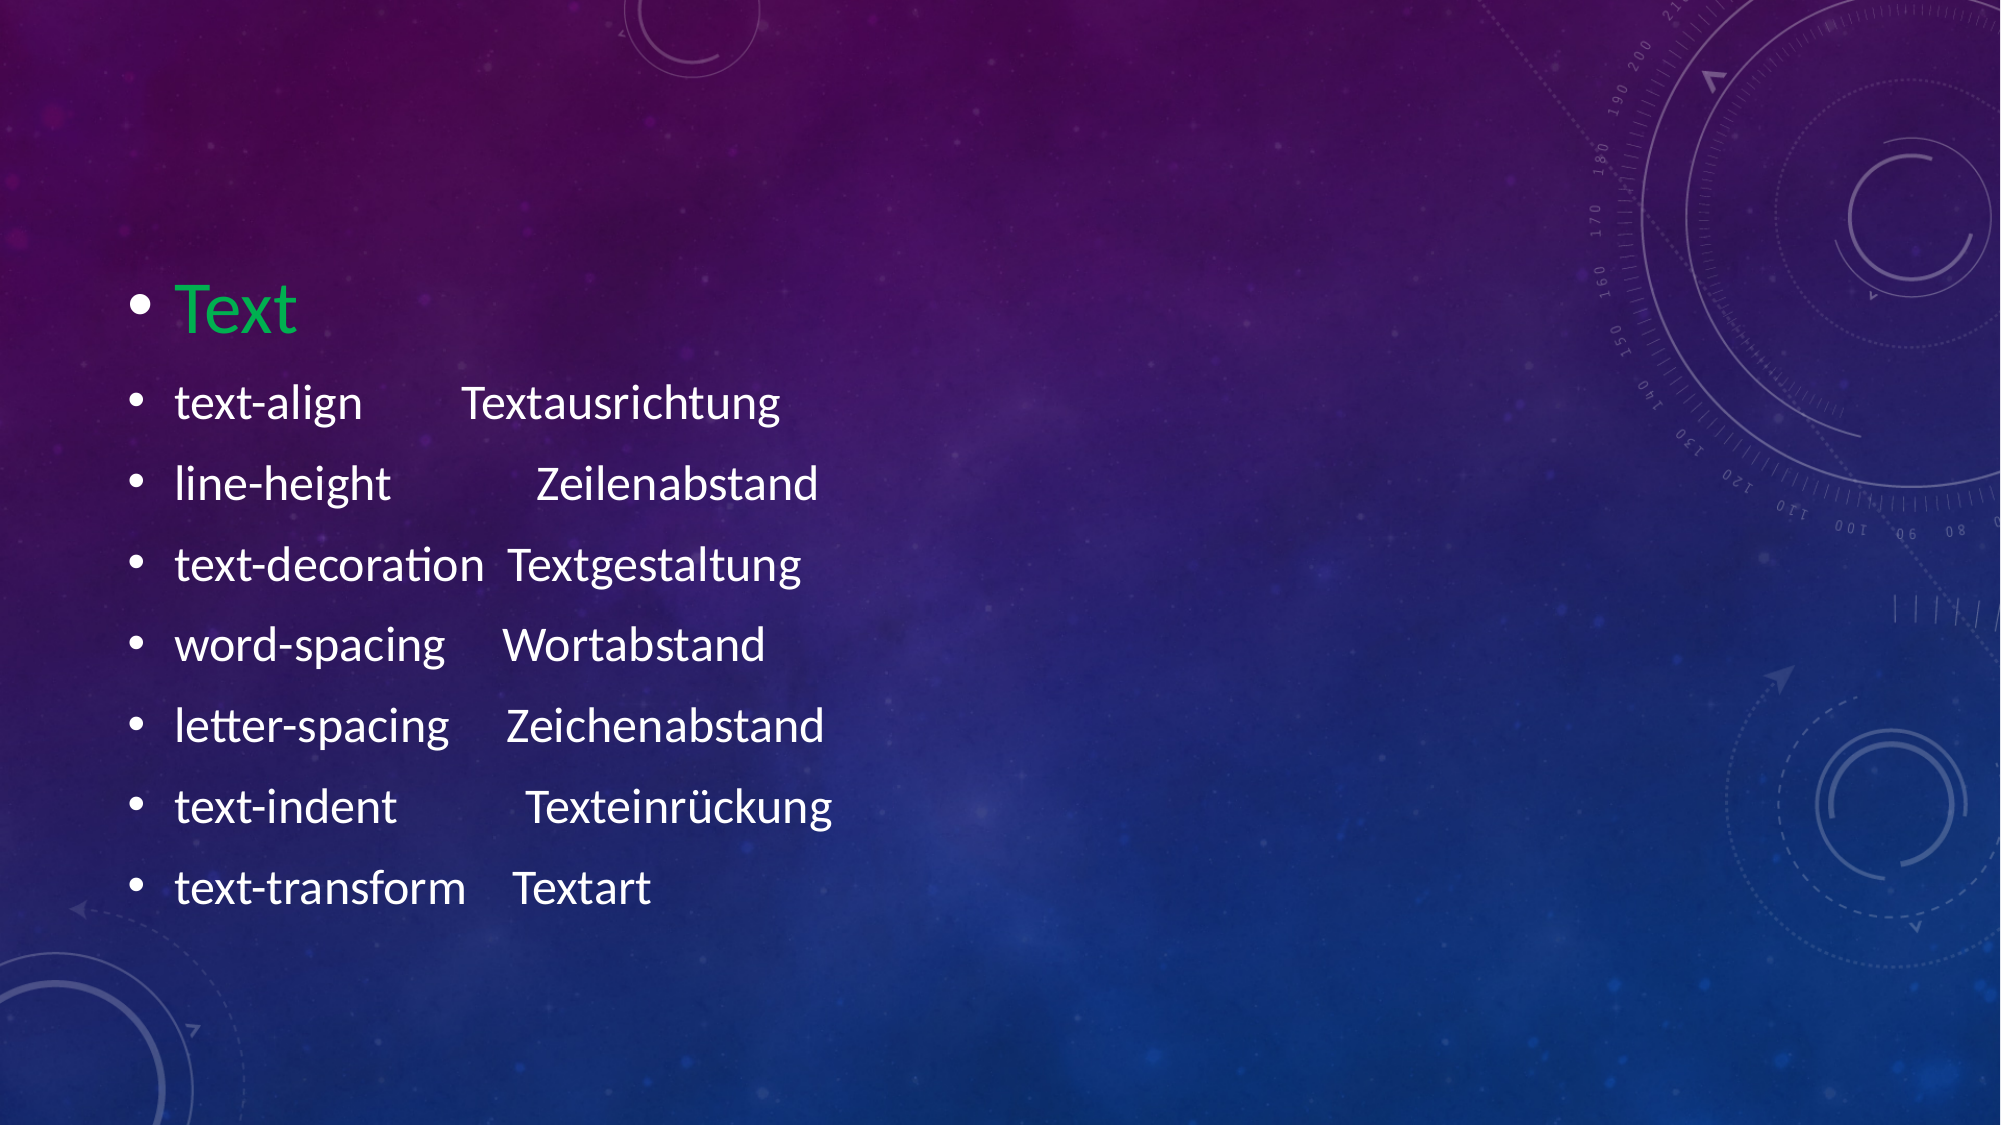

# Text
text-align	 Textausrichtung
line-height	 Zeilenabstand
text-decoration Textgestaltung
word-spacing Wortabstand
letter-spacing Zeichenabstand
text-indent	 Texteinrückung
text-transform Textart